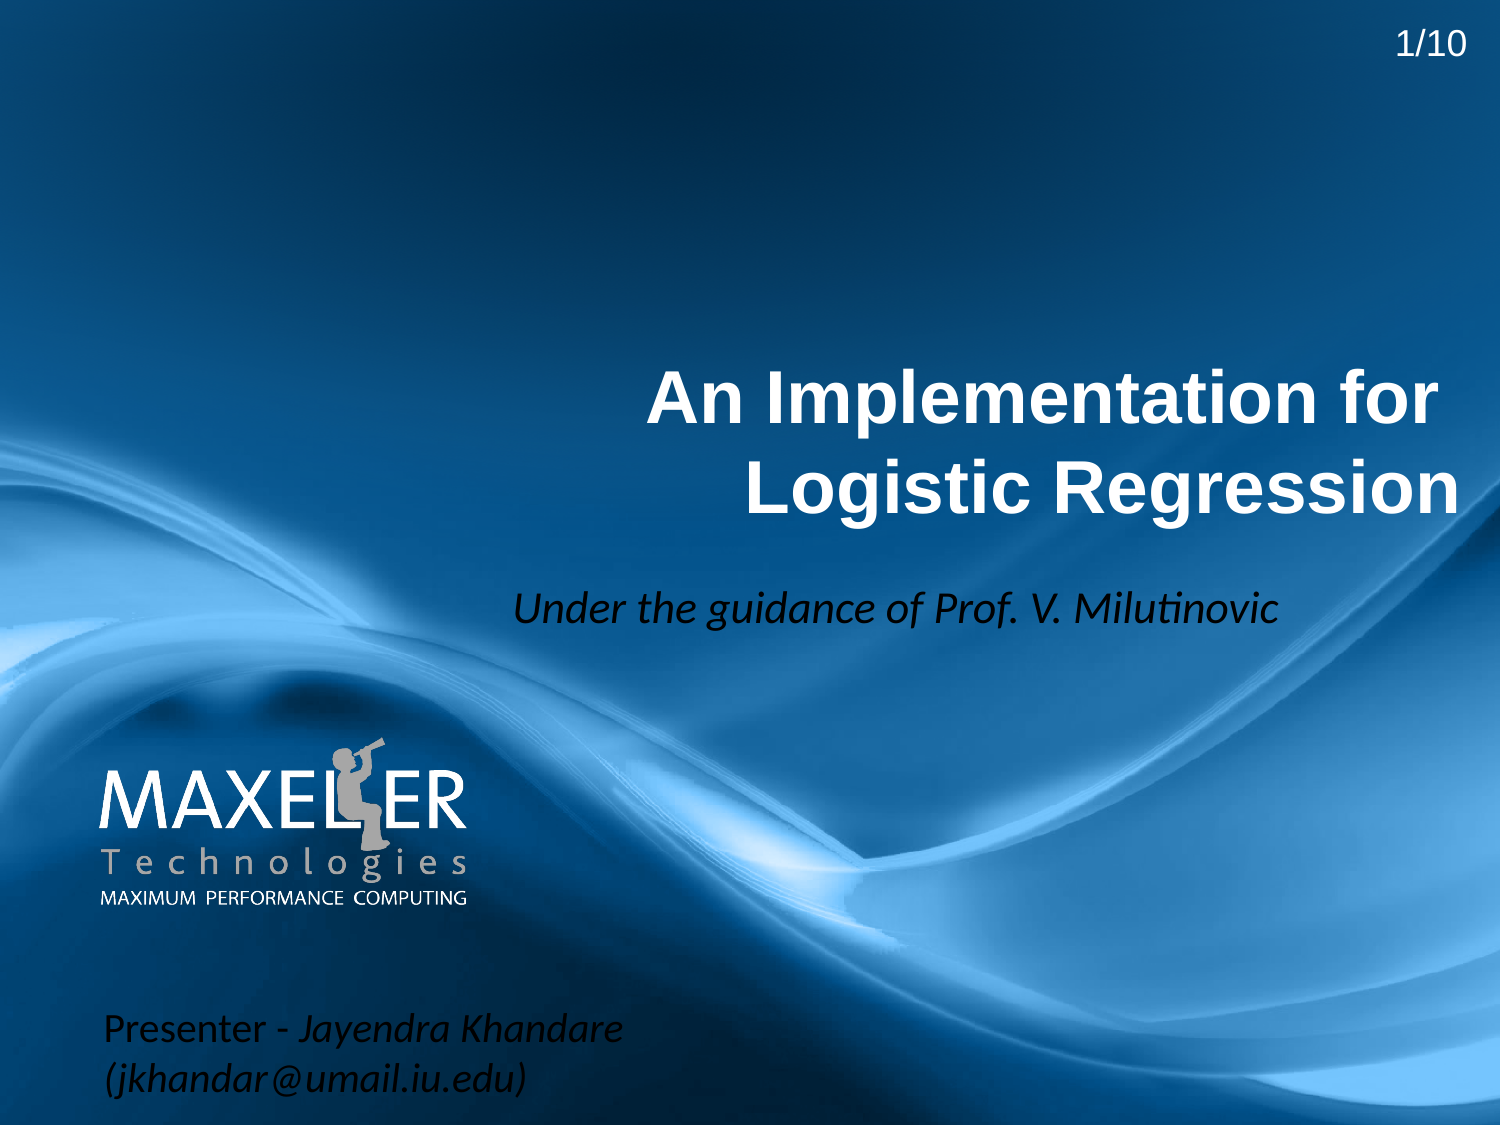

1/10
An Implementation for
Logistic Regression
Under the guidance of Prof. V. Milutinovic
Presenter - Jayendra Khandare
(jkhandar@umail.iu.edu)